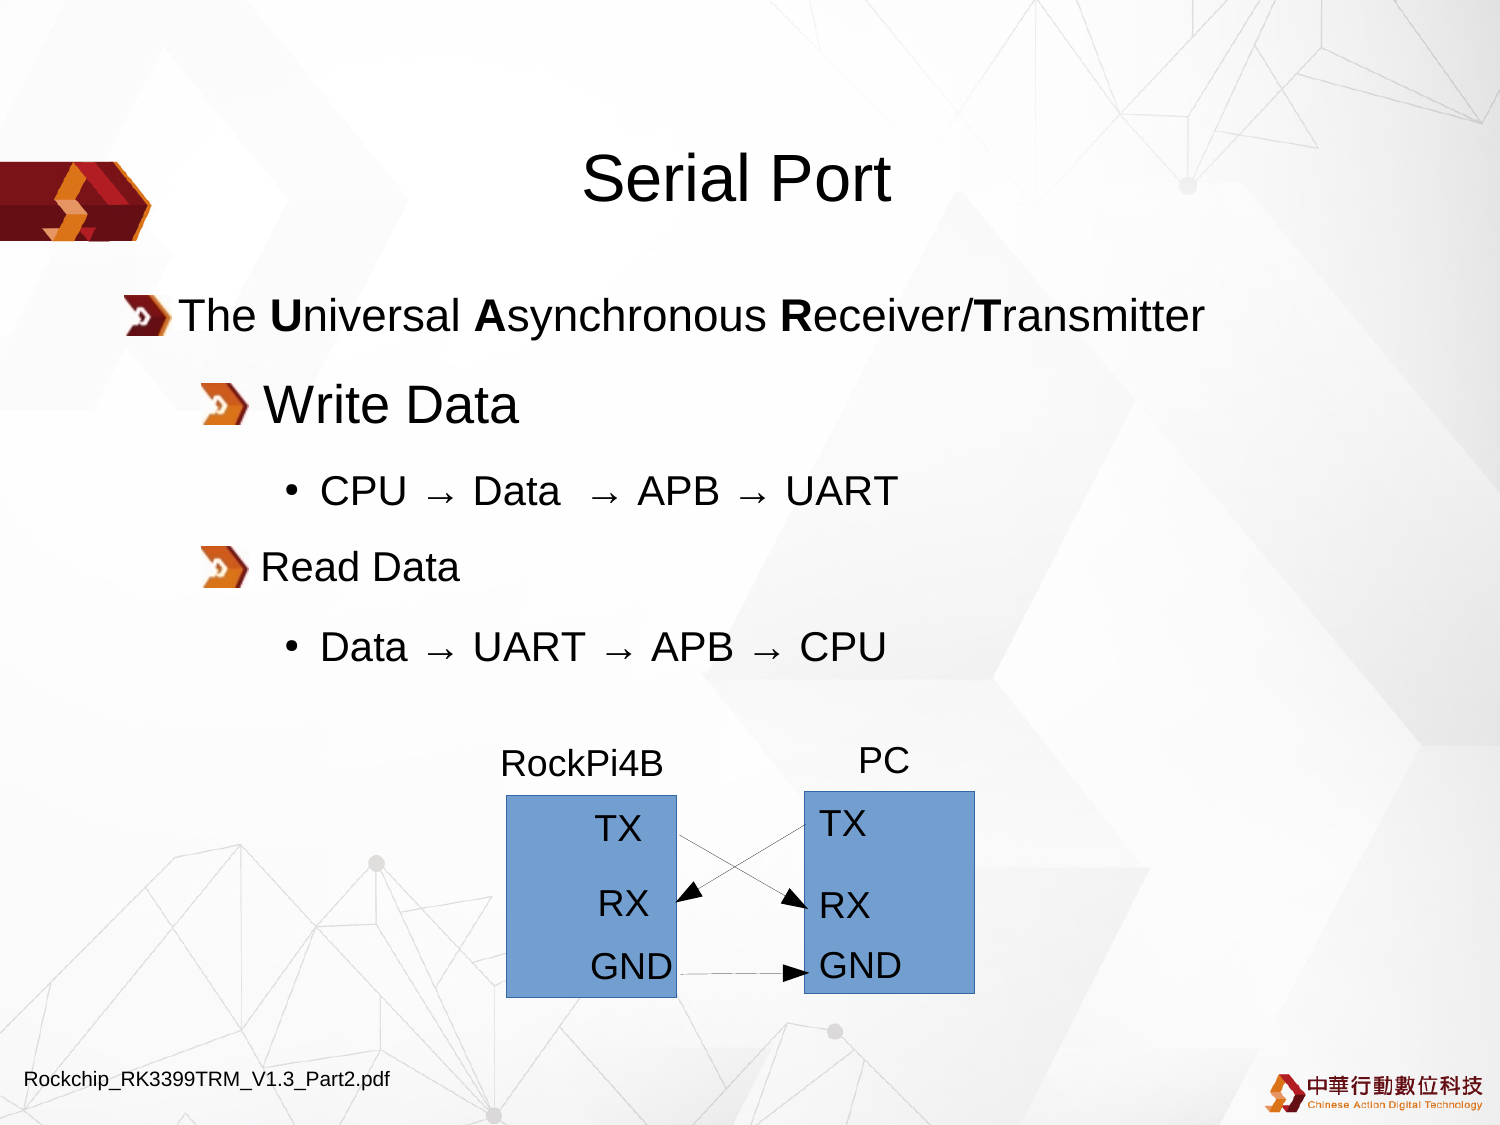

# Serial Port
The Universal Asynchronous Receiver/Transmitter
 Write Data
CPU → Data → APB → UART
 Read Data
Data → UART → APB → CPU
PC
RockPi4B
TX
TX
RX
RX
GND
GND
Rockchip_RK3399TRM_V1.3_Part2.pdf